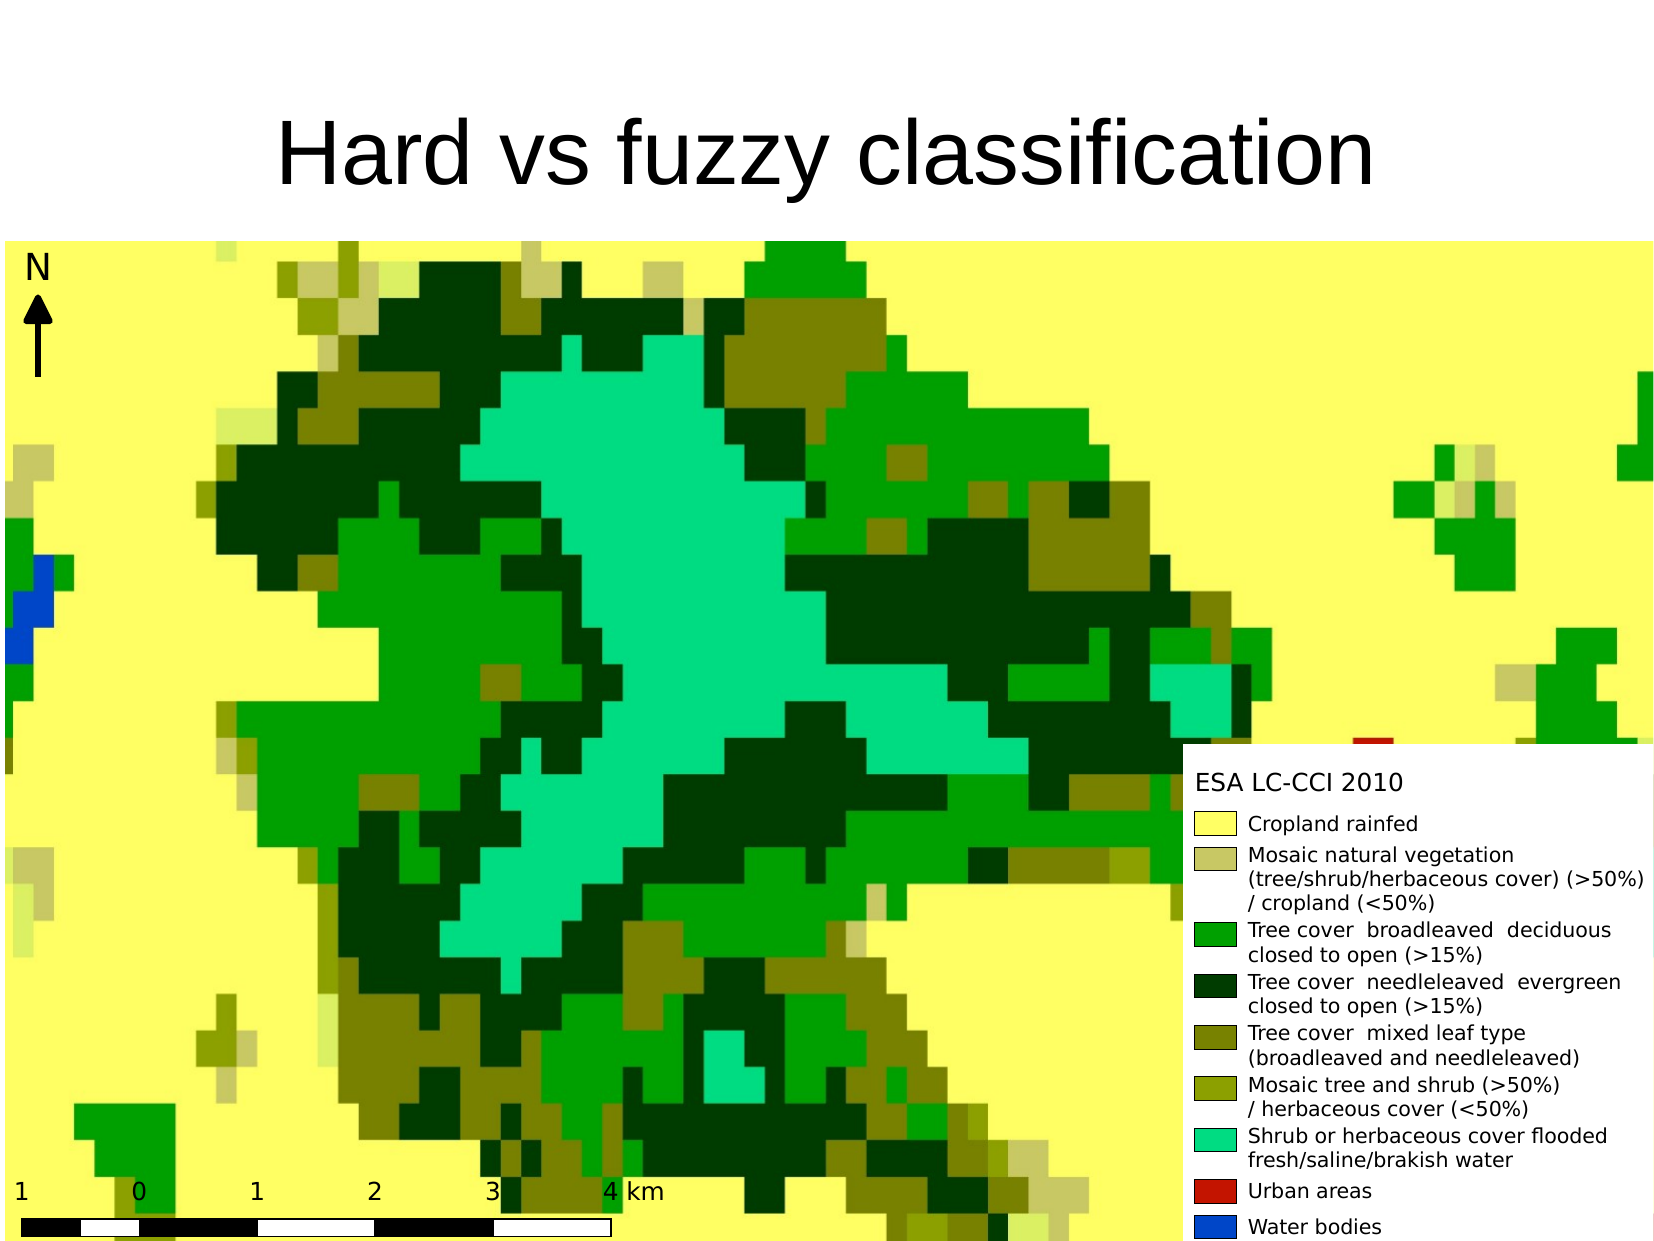

# Hard vs fuzzy classification
N
ESA LC-CCI 2010
Cropland rainfed
Mosaic natural vegetation
(tree/shrub/herbaceous cover) (>50%)
/ cropland (<50%)
Tree cover broadleaved deciduous
closed to open (>15%)
Tree cover needleleaved evergreen
closed to open (>15%)
Tree cover mixed leaf type
(broadleaved and needleleaved)
Mosaic tree and shrub (>50%)
/ herbaceous cover (<50%)
Shrub or herbaceous cover ﬂooded
fresh/saline/brakish water
1
0
1
2
3
4 km
Urban areas
Water bodies